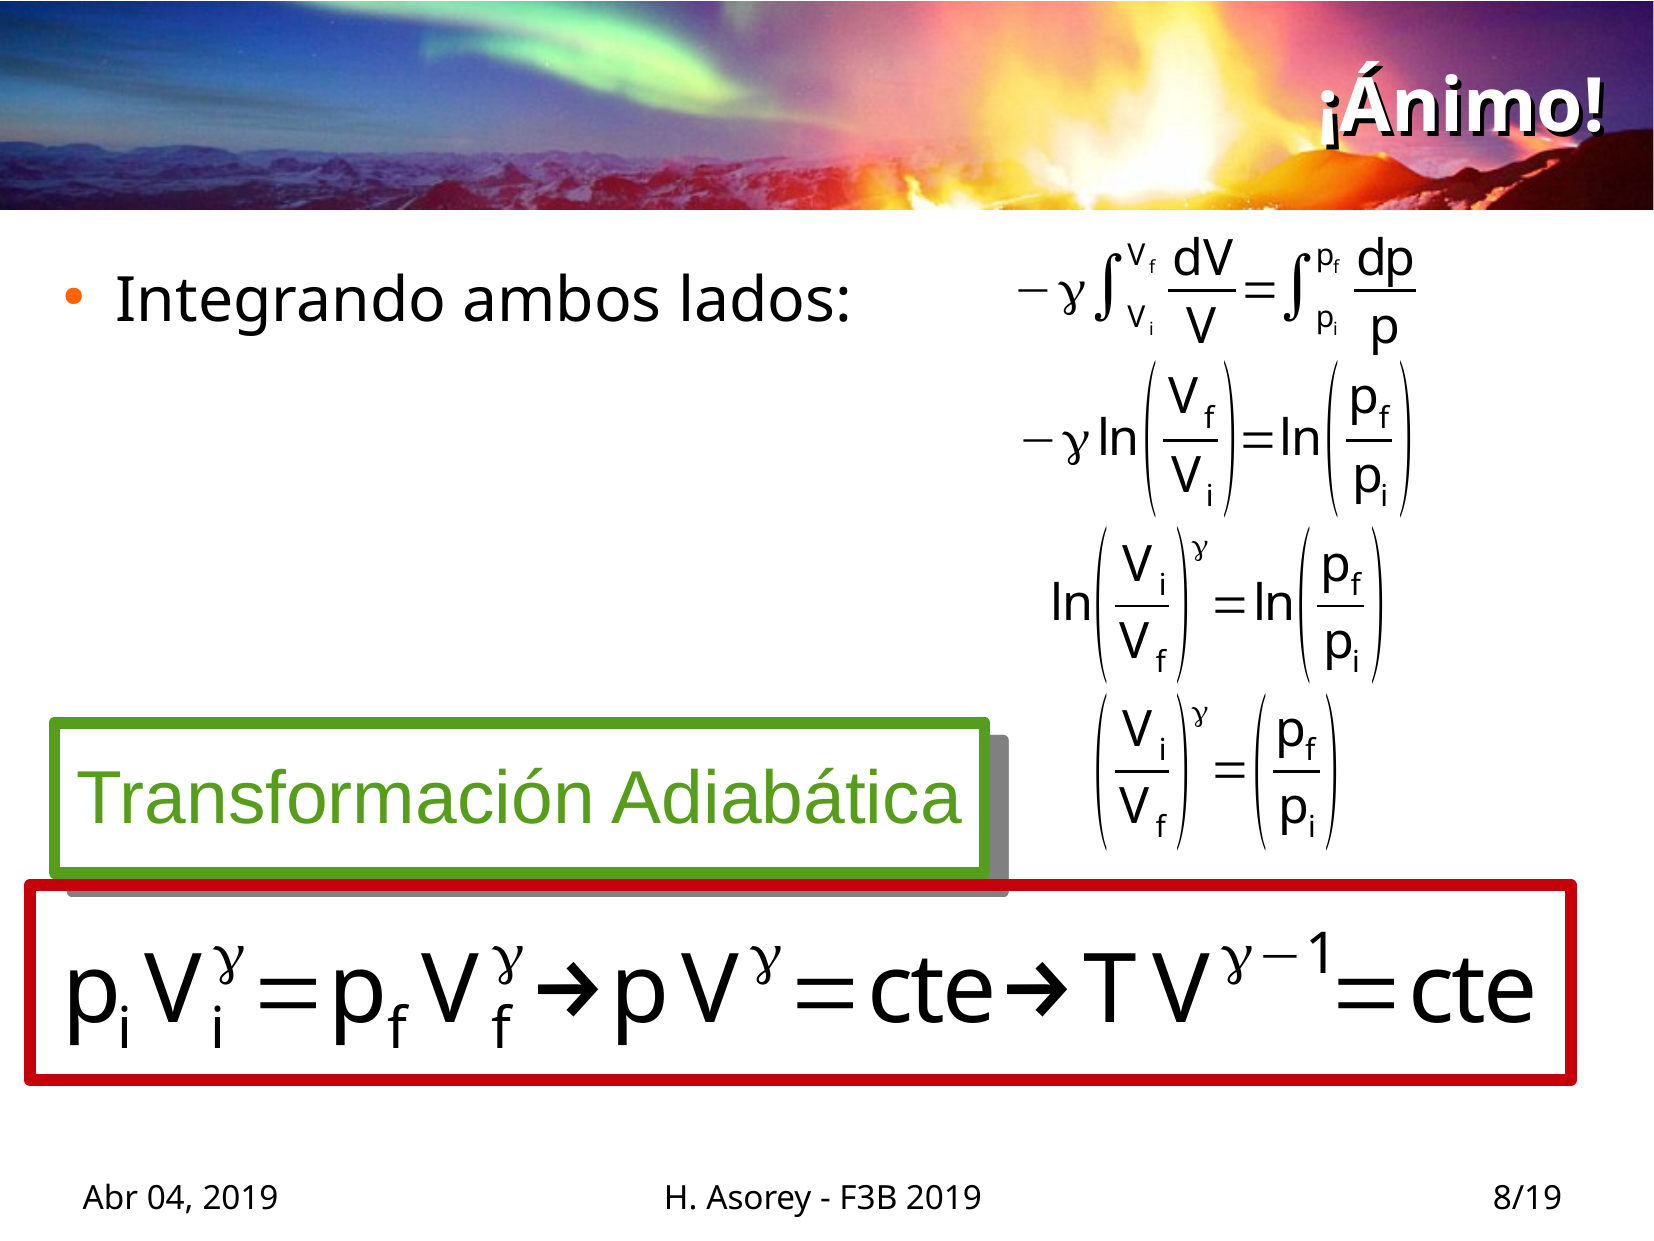

# ¡Ánimo!
Integrando ambos lados:
Transformación Adiabática
Abr 04, 2019
H. Asorey - F3B 2019
8